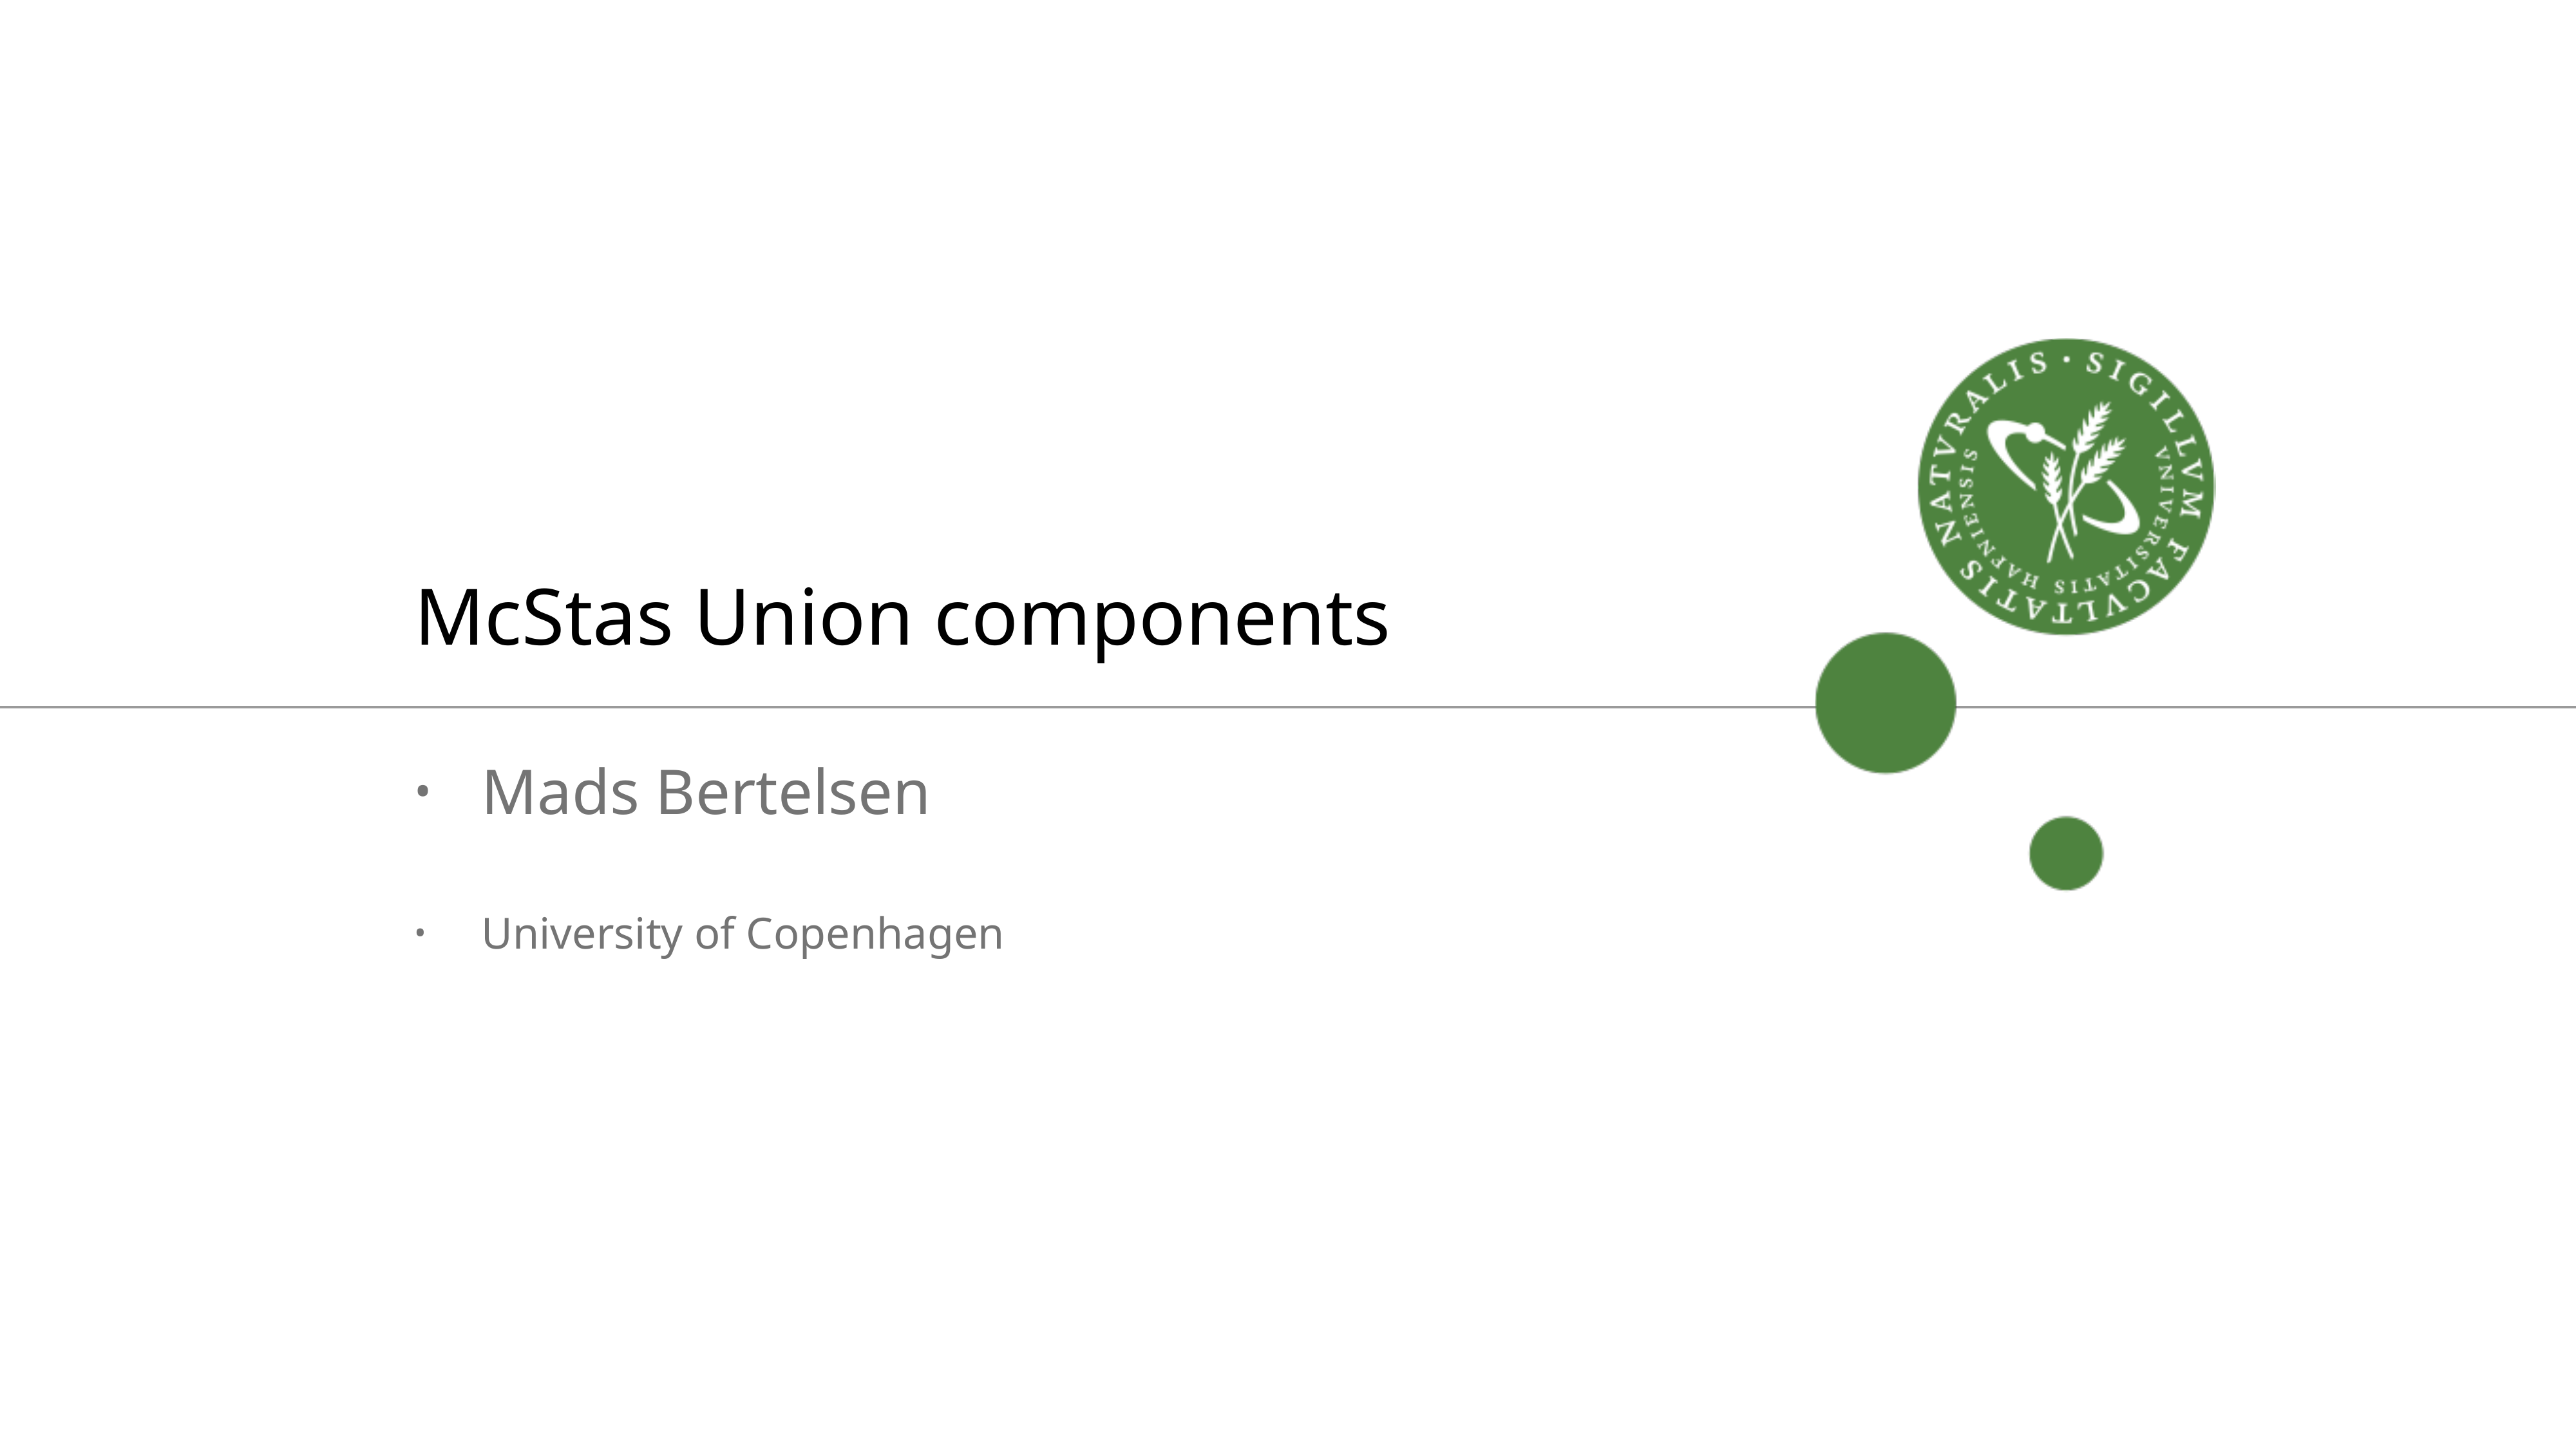

# McStas Union components
Mads Bertelsen
University of Copenhagen